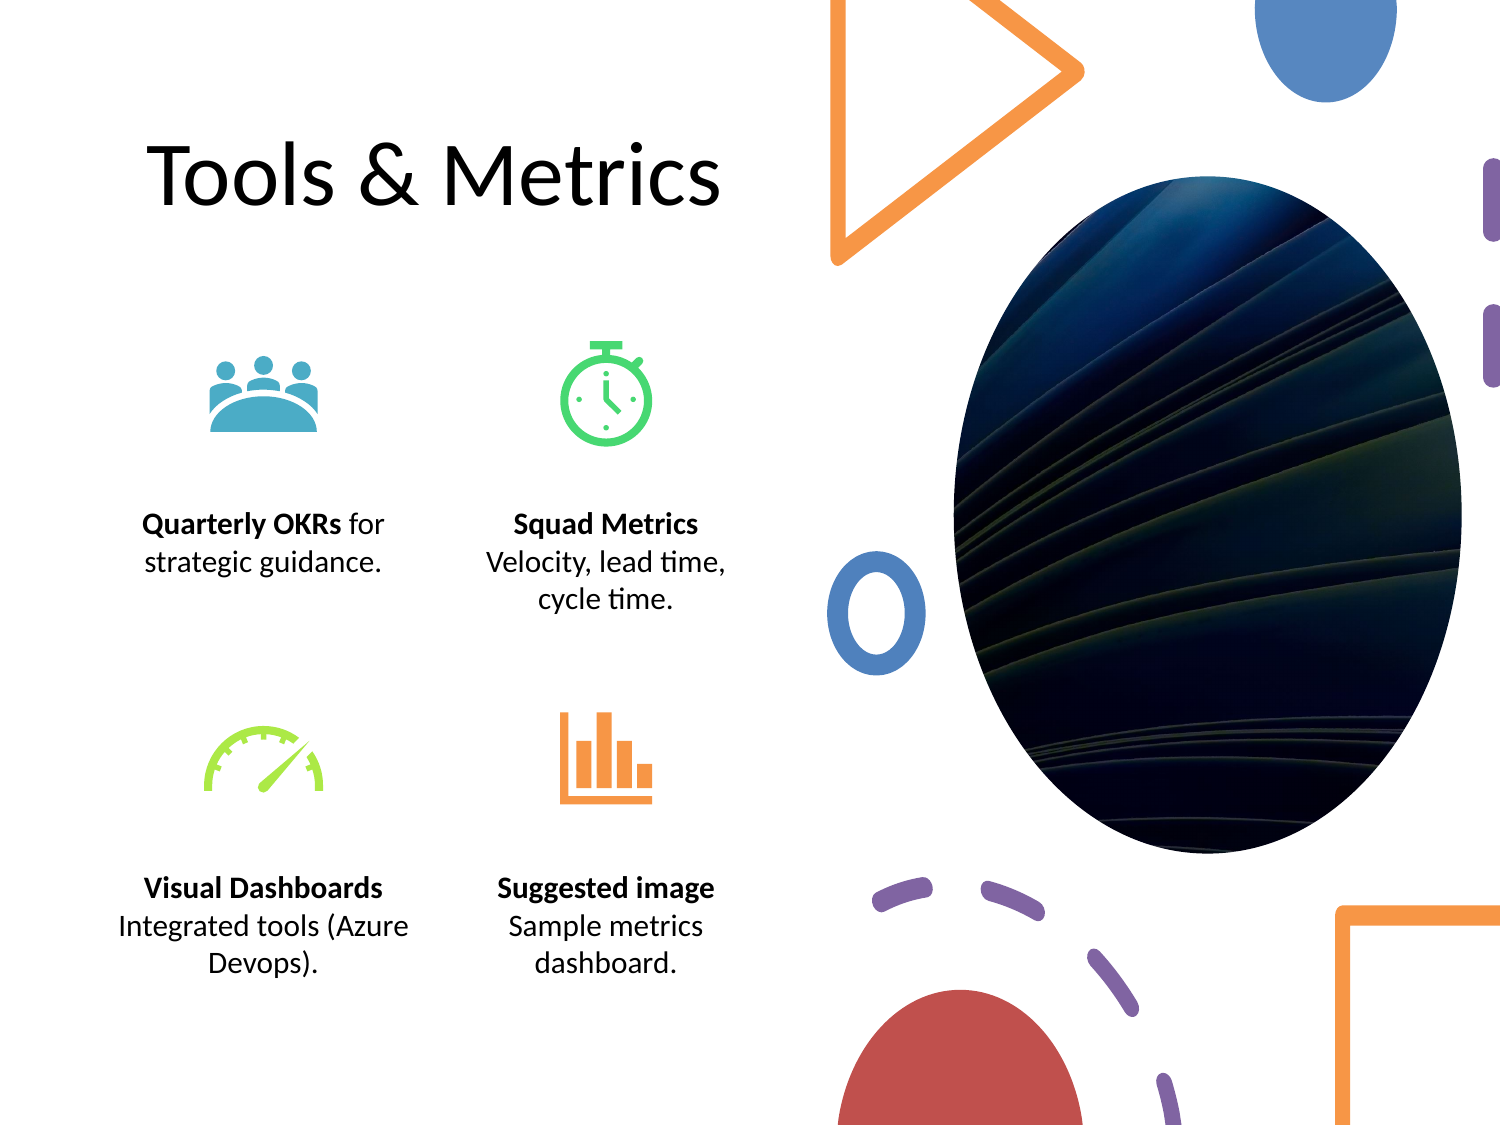

# Tools & Metrics
Quarterly OKRs for strategic guidance.
Squad Metrics Velocity, lead time, cycle time.
Visual Dashboards Integrated tools (Azure Devops).
Suggested image Sample metrics dashboard.